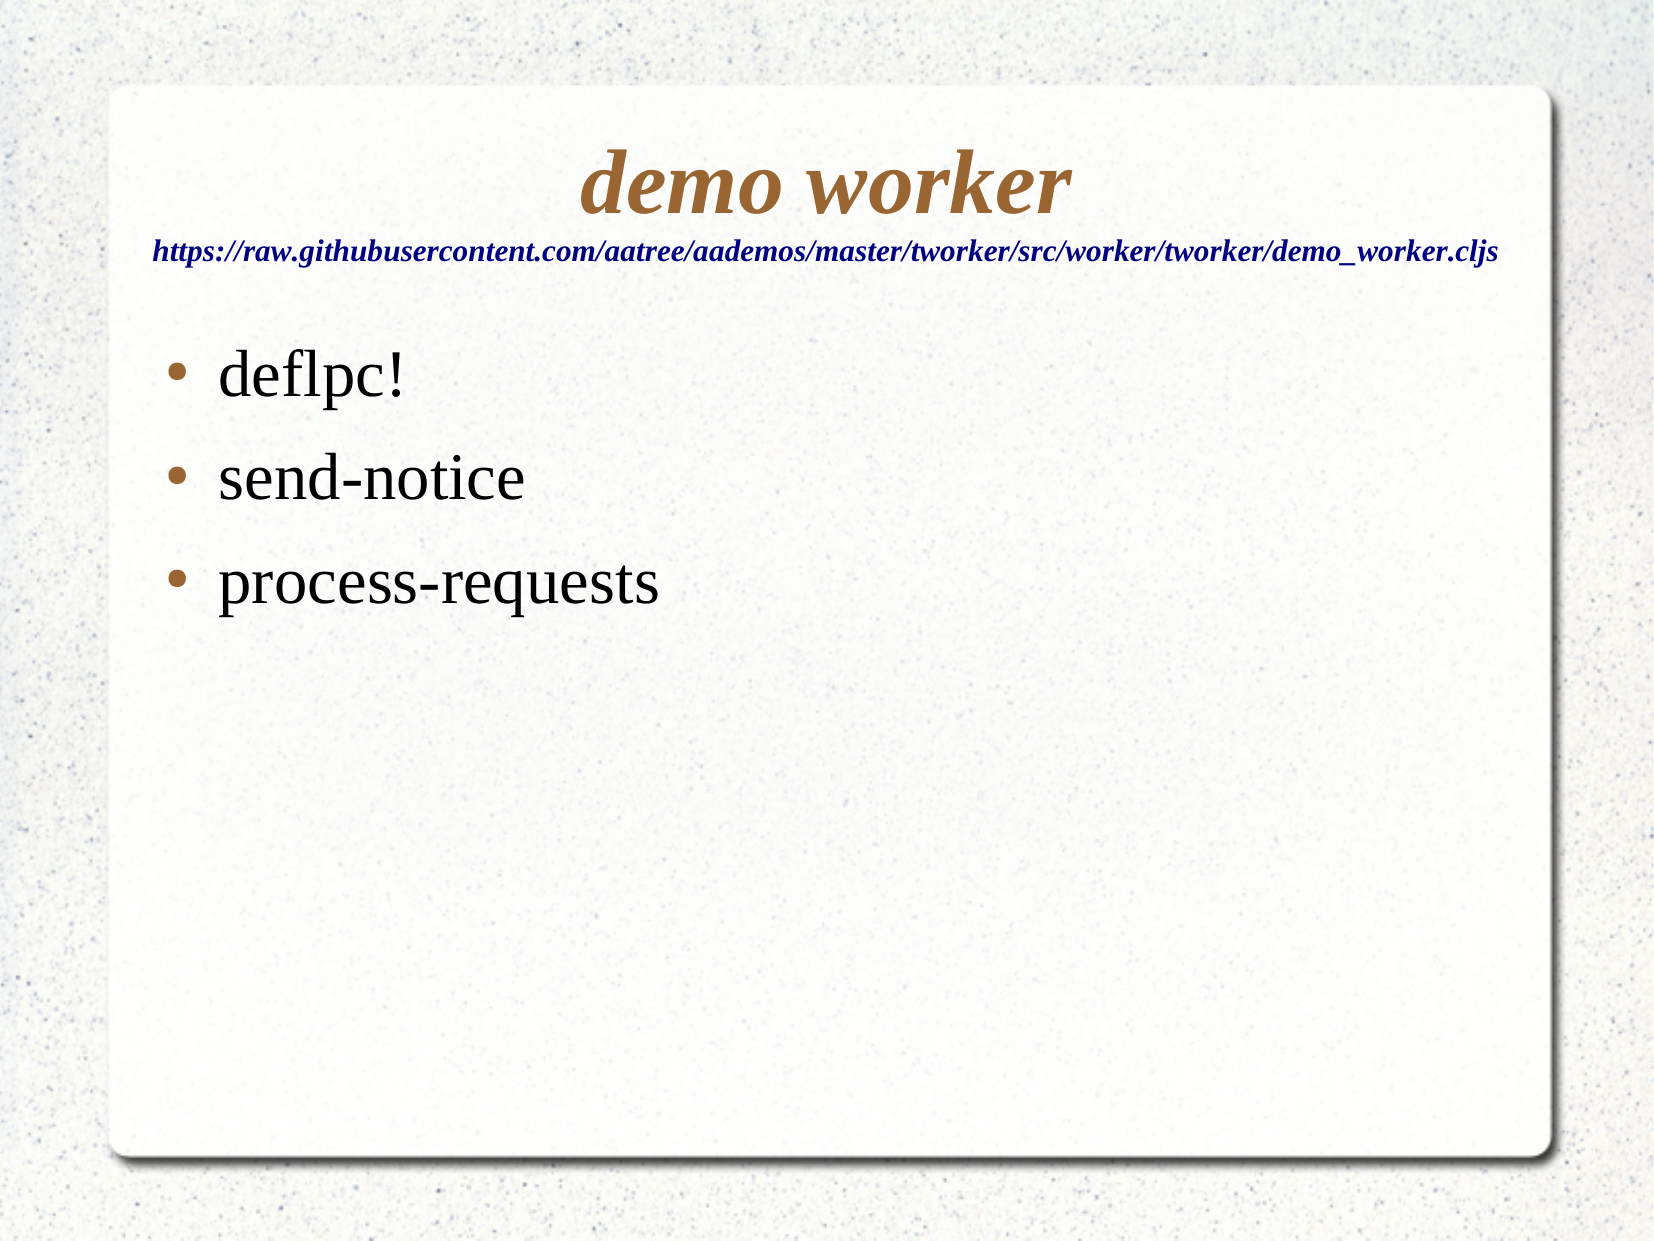

# demo worker https://raw.githubusercontent.com/aatree/aademos/master/tworker/src/worker/tworker/demo_worker.cljs
deflpc!
send-notice
process-requests